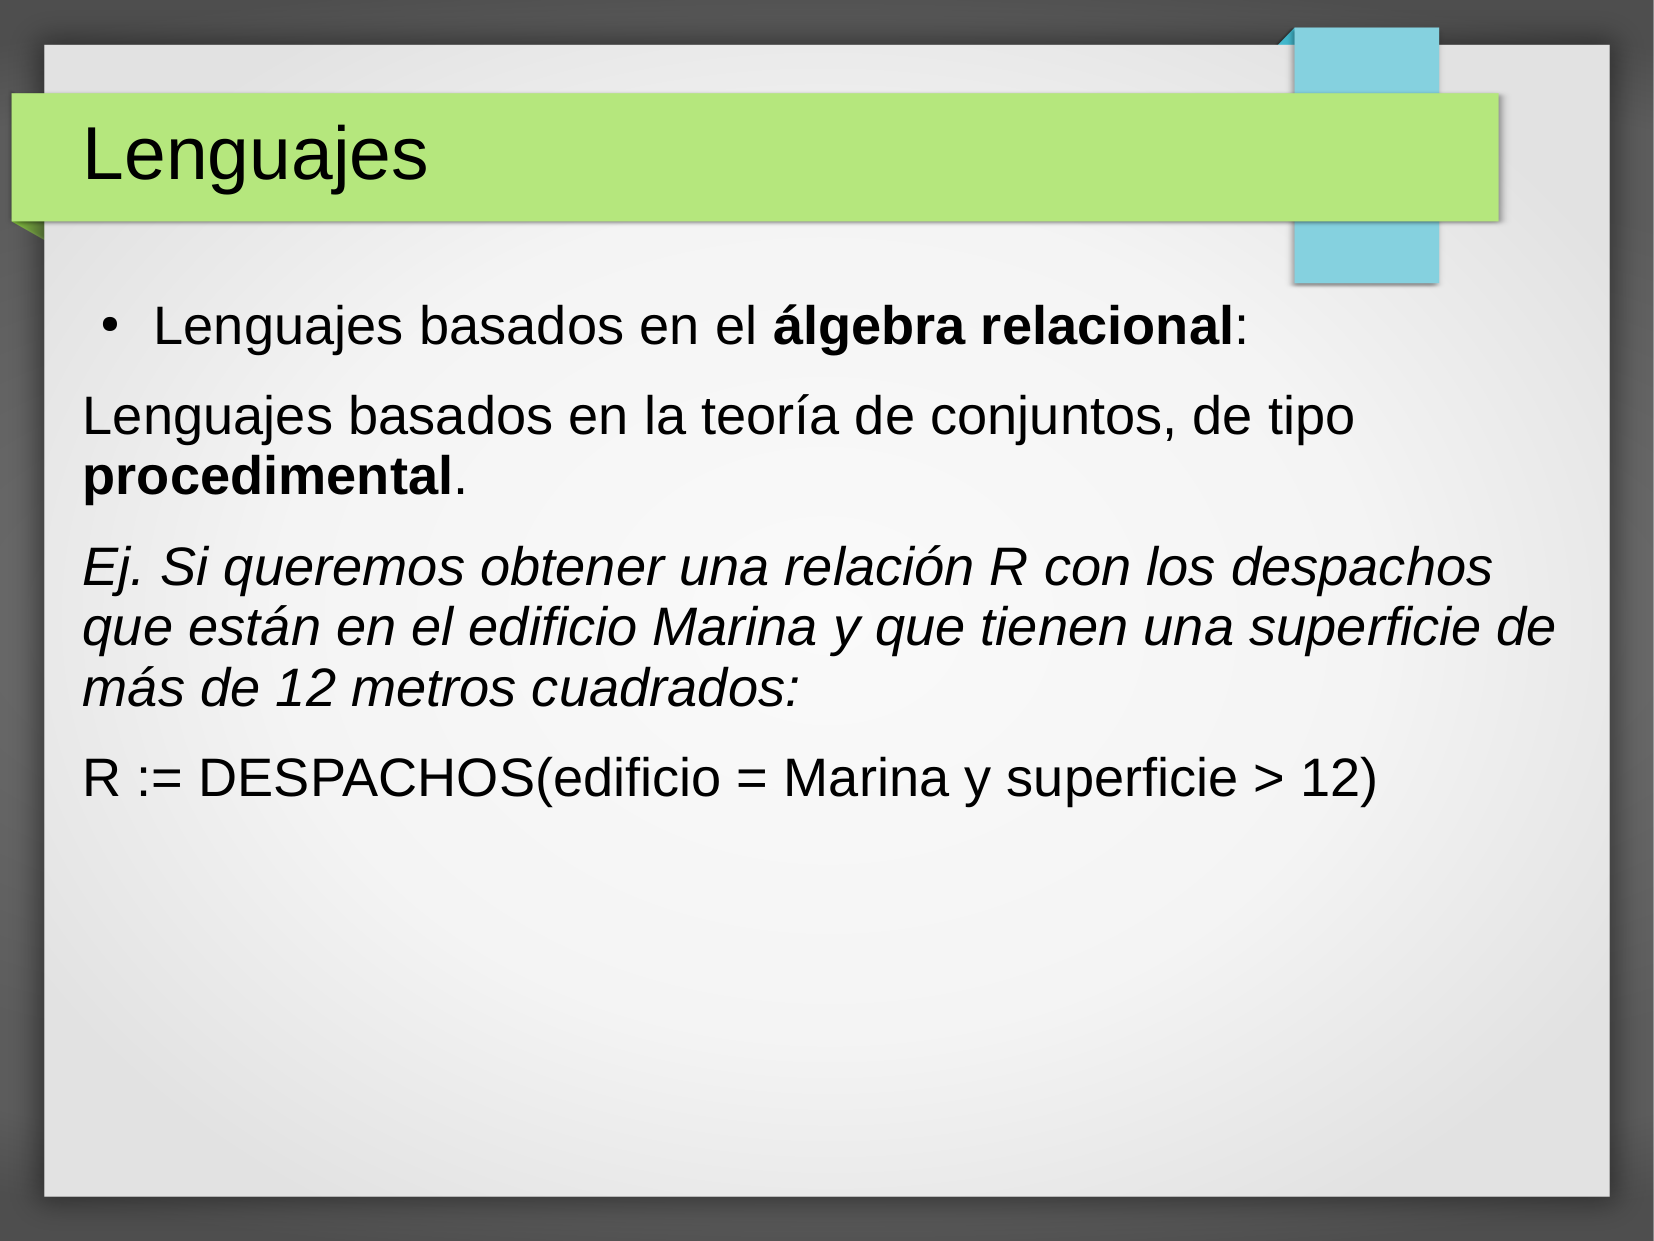

# Lenguajes
Lenguajes basados en el álgebra relacional:
Lenguajes basados en la teoría de conjuntos, de tipo procedimental.
Ej. Si queremos obtener una relación R con los despachos que están en el edificio Marina y que tienen una superficie de más de 12 metros cuadrados:
R := DESPACHOS(edificio = Marina y superficie > 12)